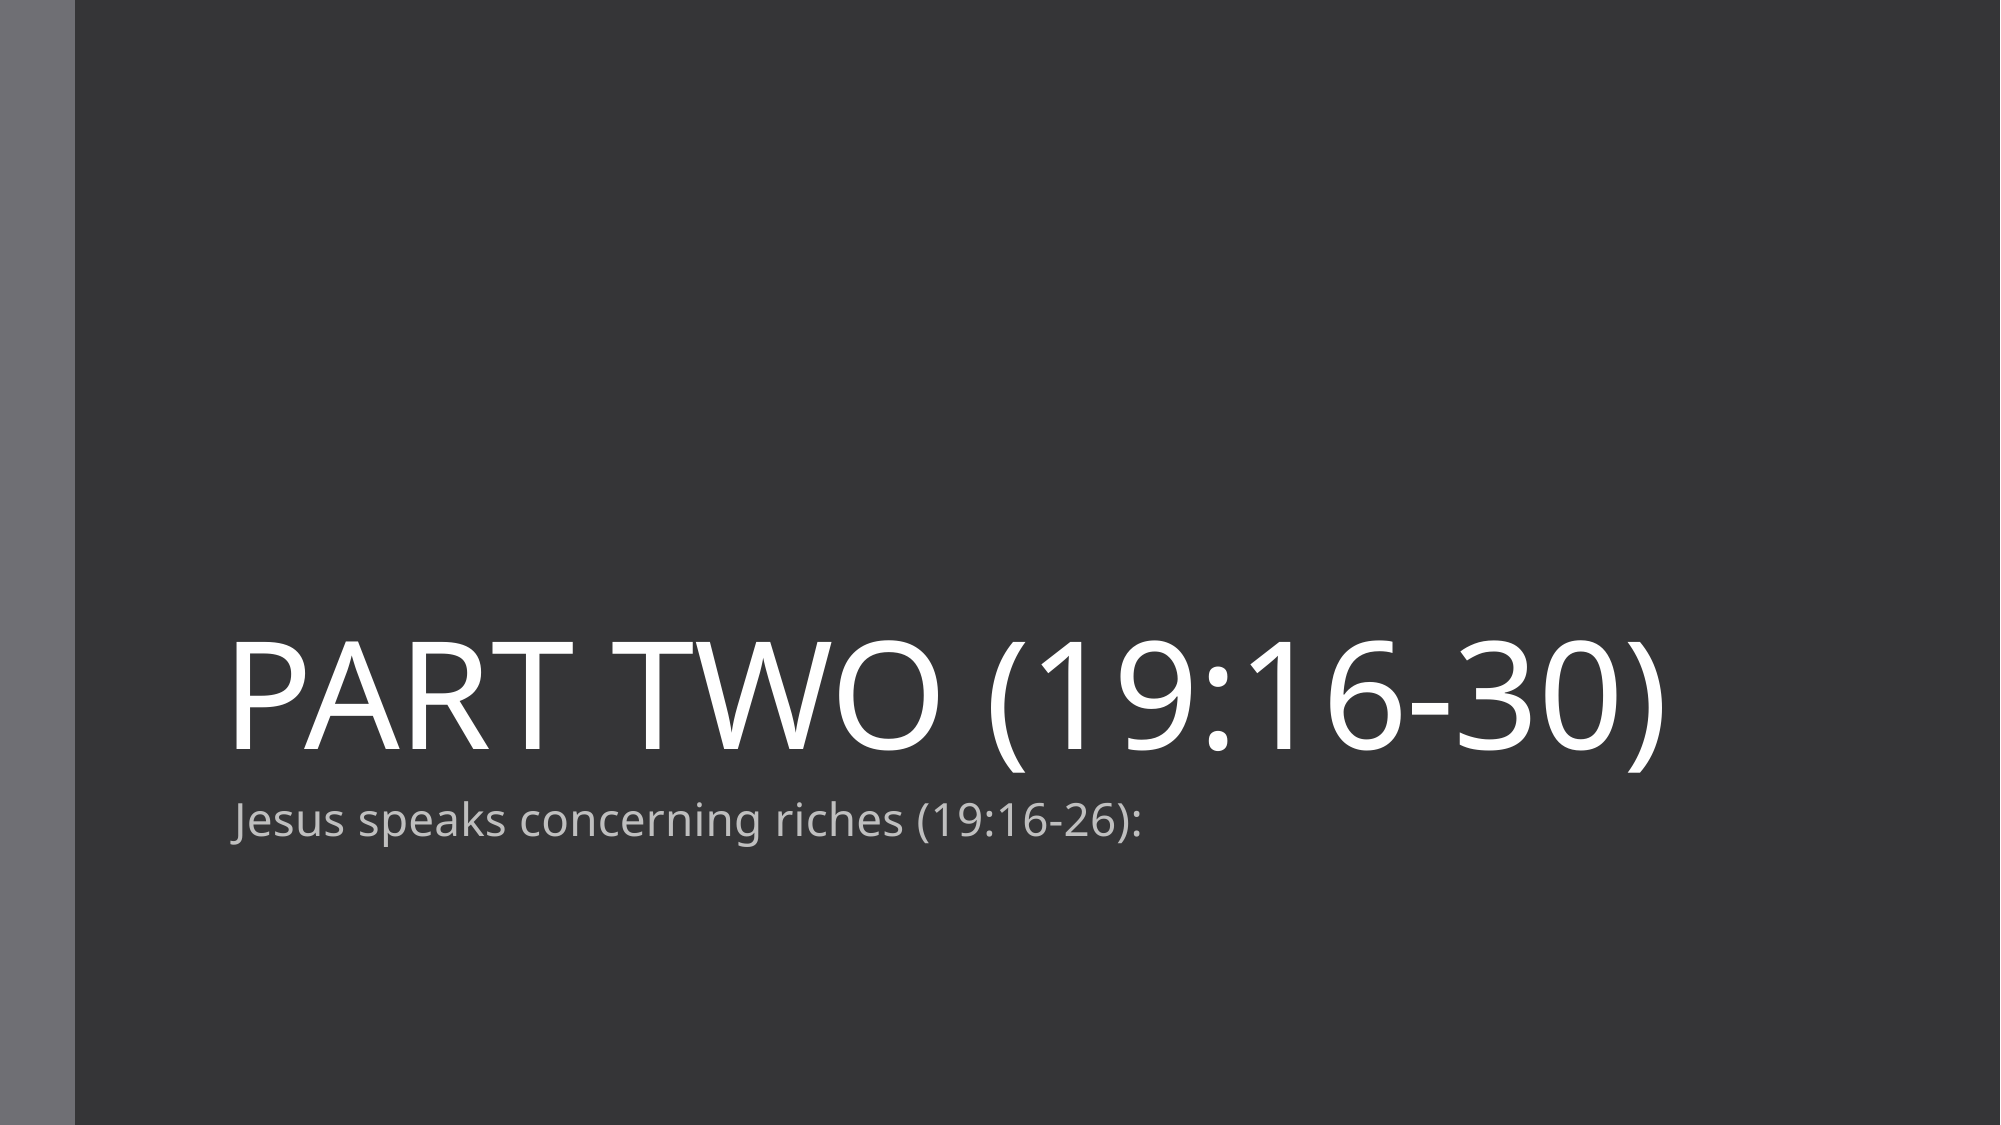

# PART TWO (19:16-30)
 Jesus speaks concerning riches (19:16-26):